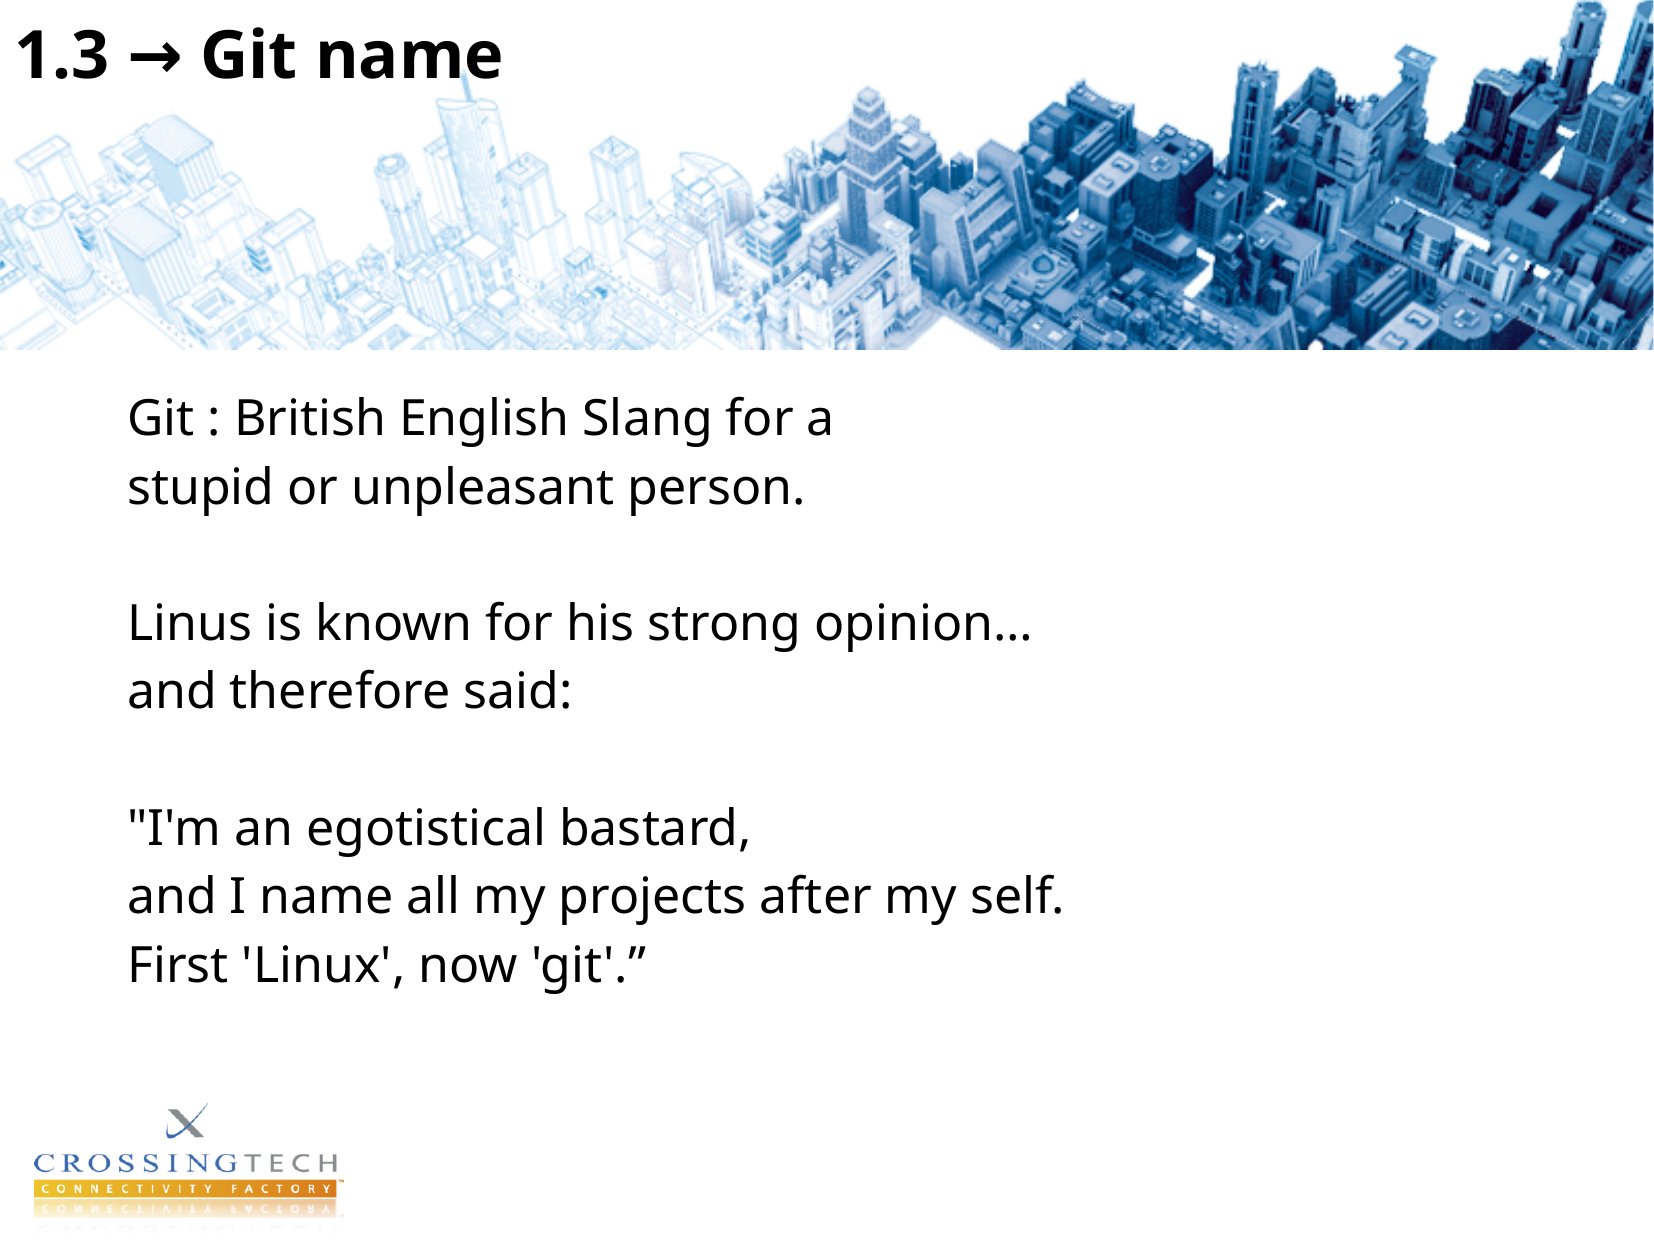

1.3 → Git name
Git : British English Slang for a
stupid or unpleasant person.
Linus is known for his strong opinion…
and therefore said:
"I'm an egotistical bastard,
and I name all my projects after my self.
First 'Linux', now 'git'.”